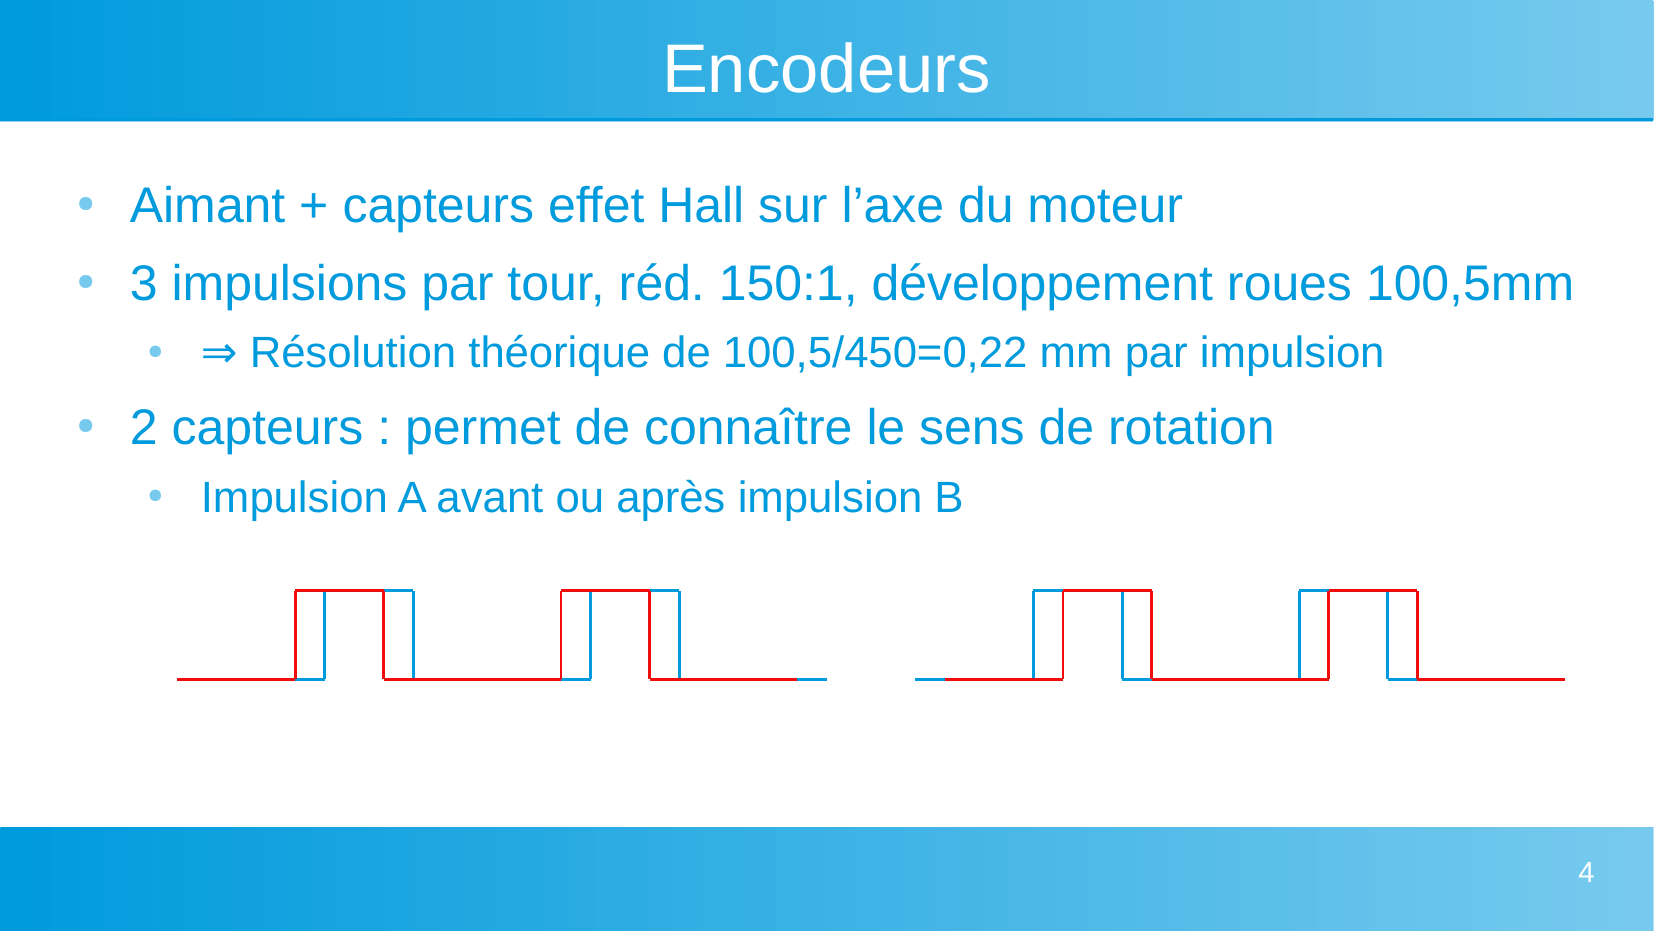

# Encodeurs
Aimant + capteurs effet Hall sur l’axe du moteur
3 impulsions par tour, réd. 150:1, développement roues 100,5mm
⇒ Résolution théorique de 100,5/450=0,22 mm par impulsion
2 capteurs : permet de connaître le sens de rotation
Impulsion A avant ou après impulsion B
4